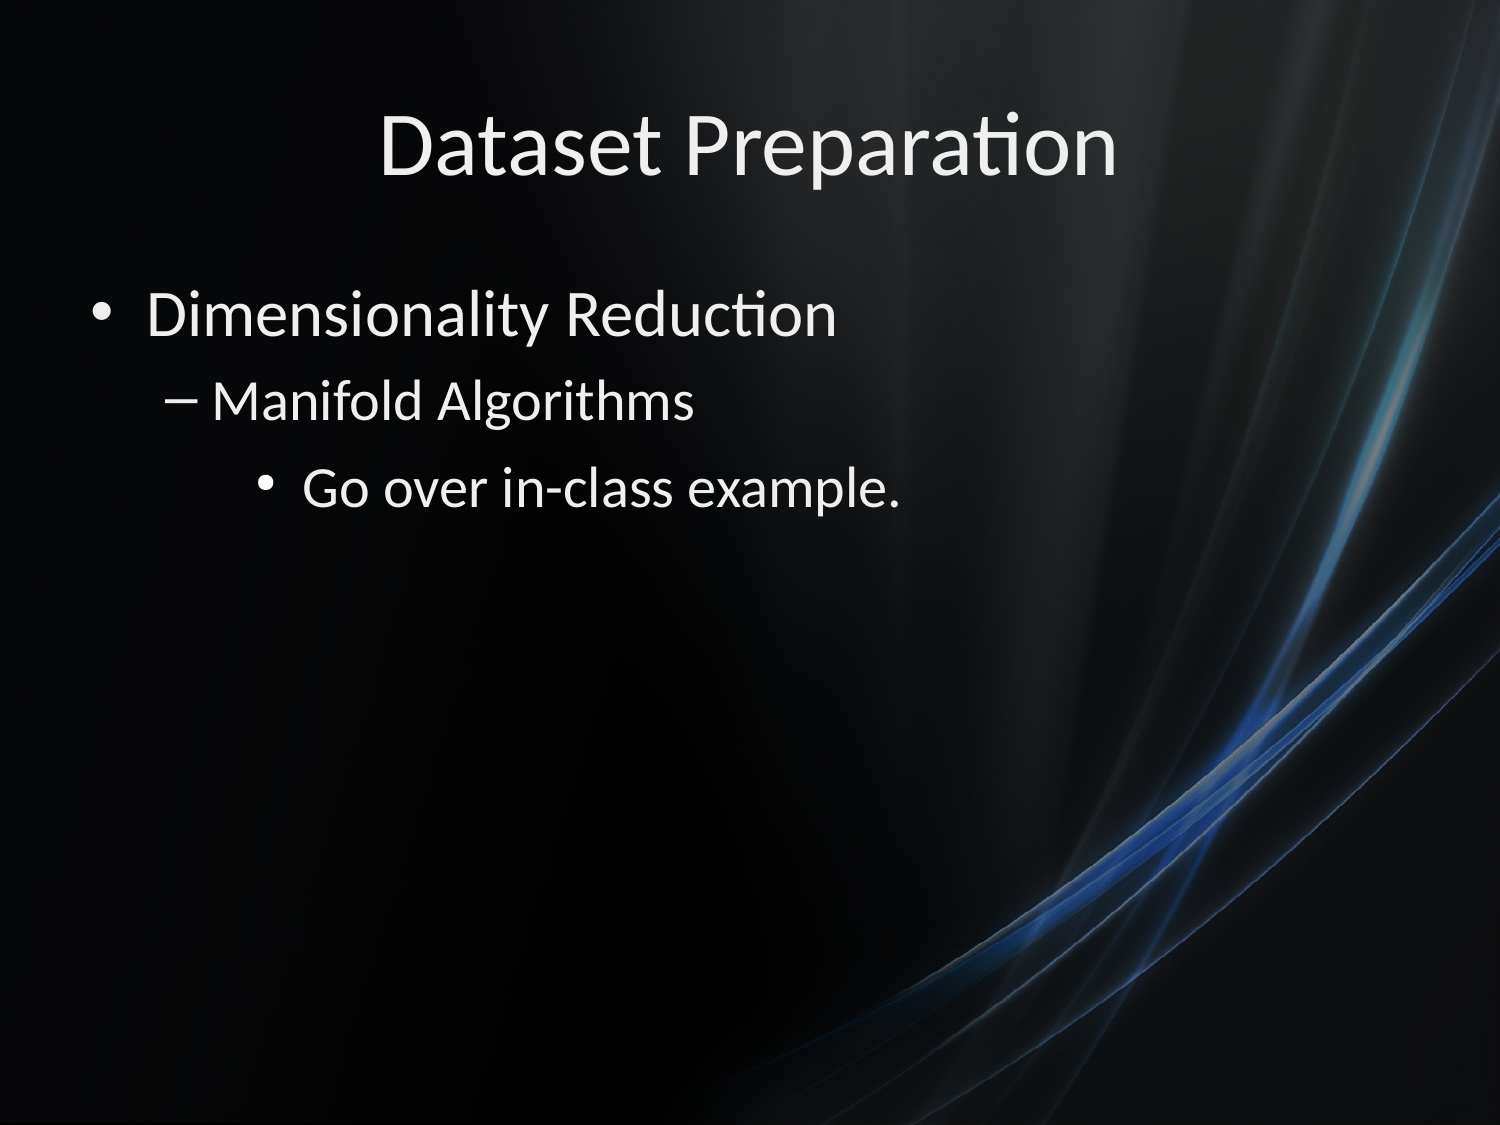

# Dataset Preparation
Dimensionality Reduction
Manifold Algorithms
Go over in-class example.